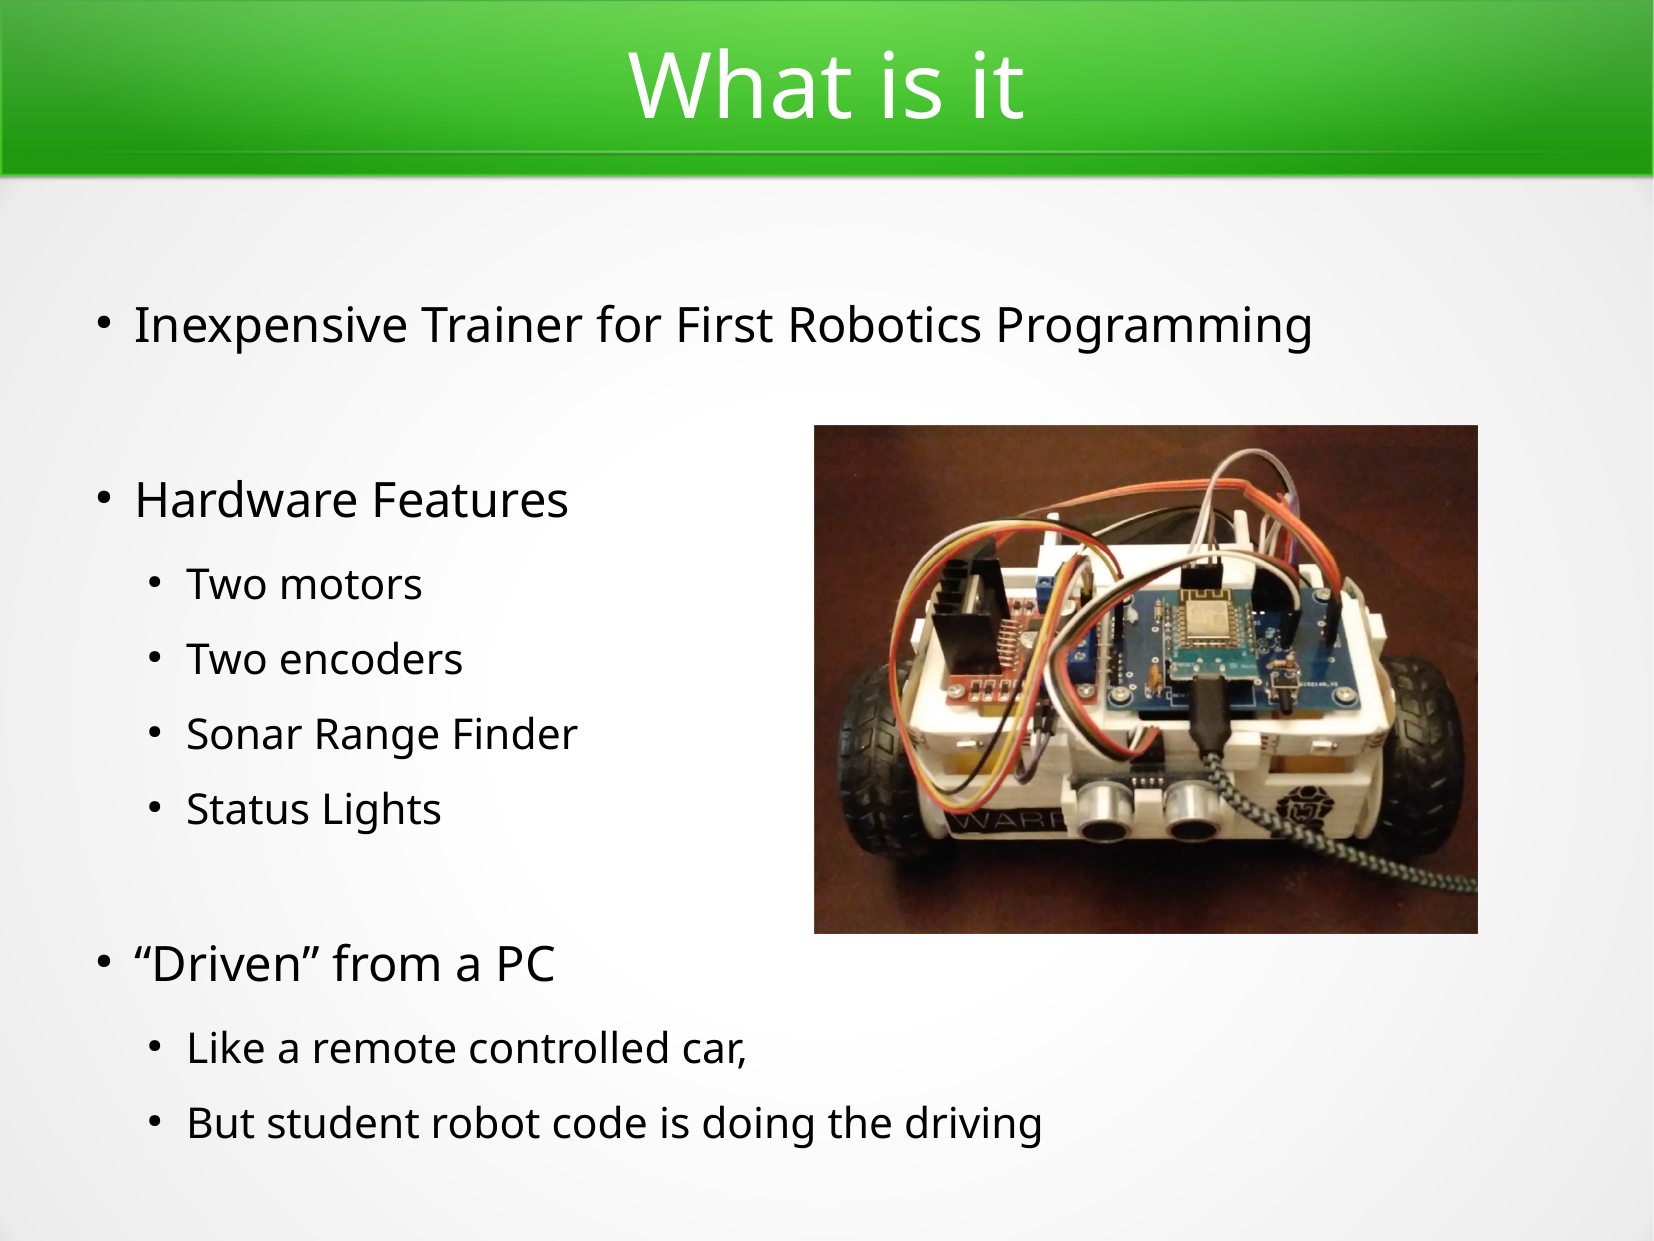

# What is it
Inexpensive Trainer for First Robotics Programming
Hardware Features
Two motors
Two encoders
Sonar Range Finder
Status Lights
“Driven” from a PC
Like a remote controlled car,
But student robot code is doing the driving